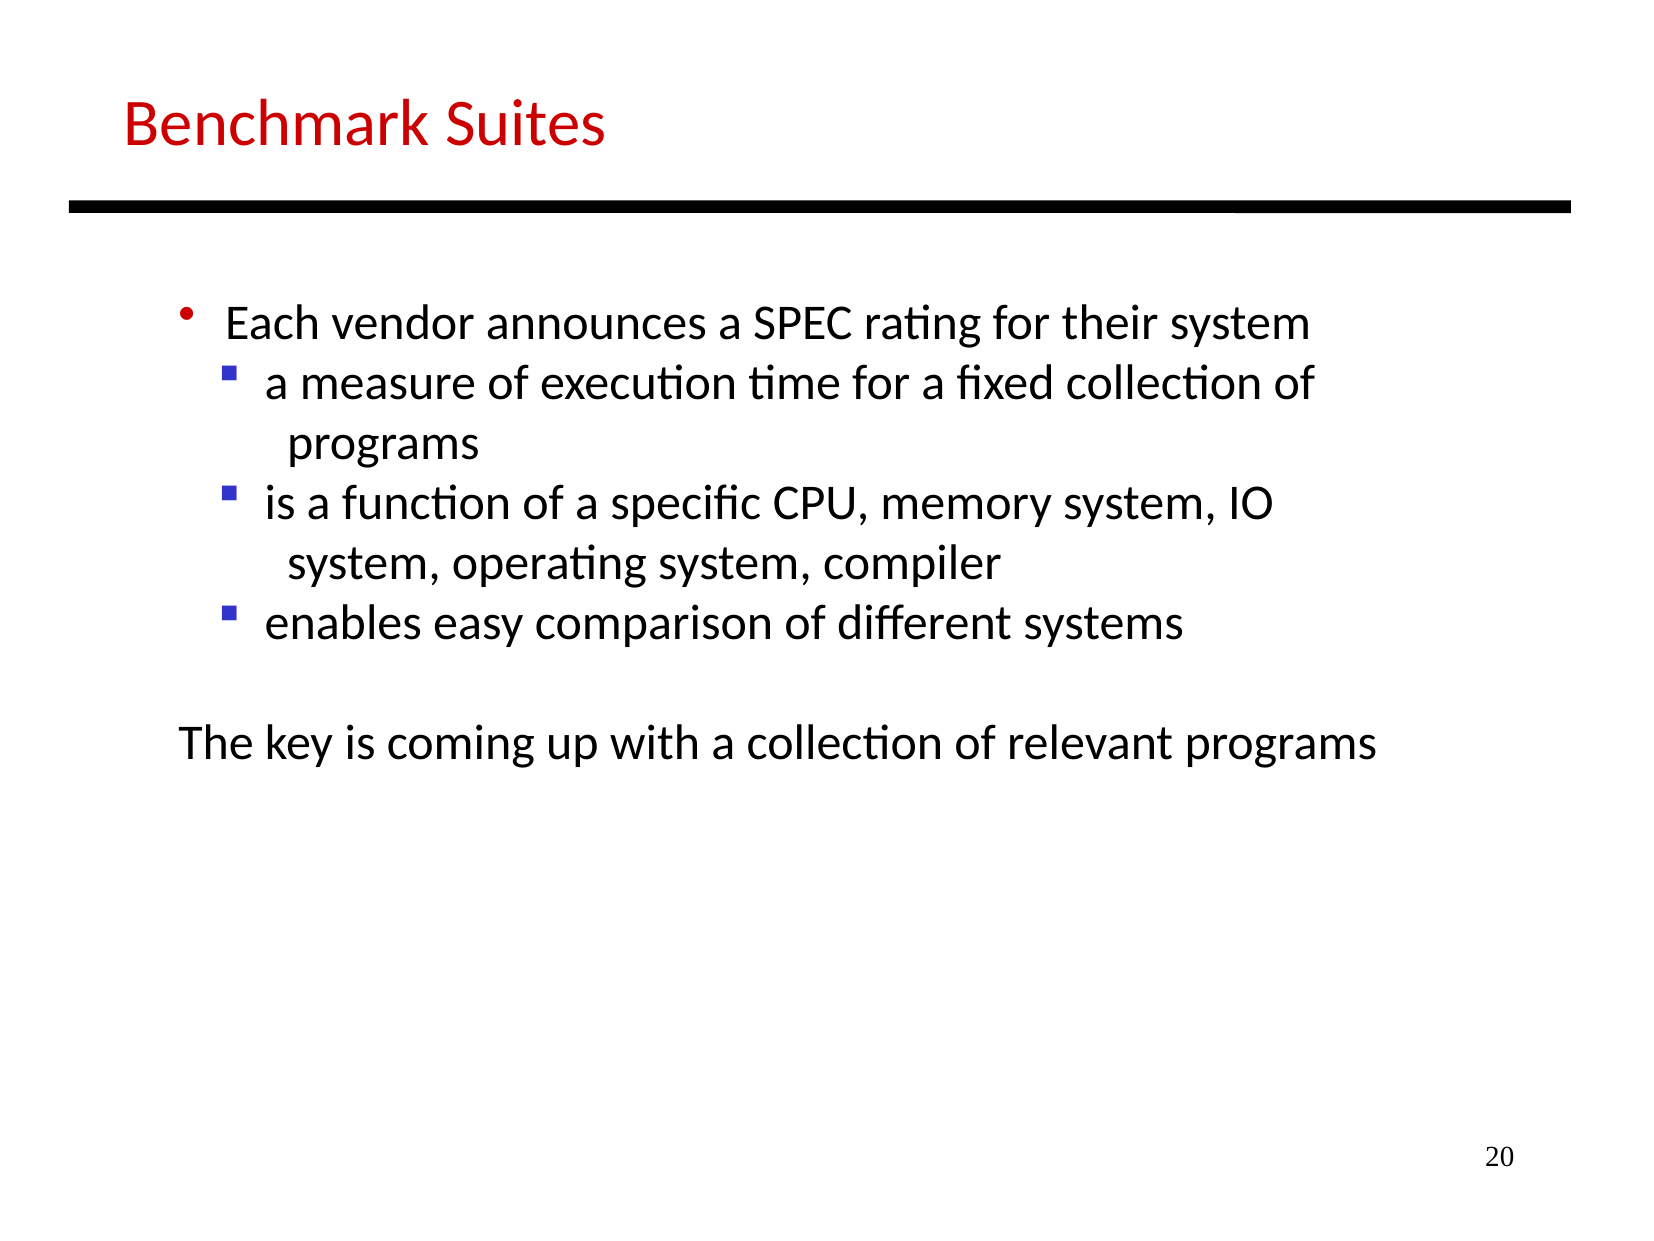

Benchmark Suites
 Each vendor announces a SPEC rating for their system
 a measure of execution time for a fixed collection of
 programs
 is a function of a specific CPU, memory system, IO
 system, operating system, compiler
 enables easy comparison of different systems
The key is coming up with a collection of relevant programs